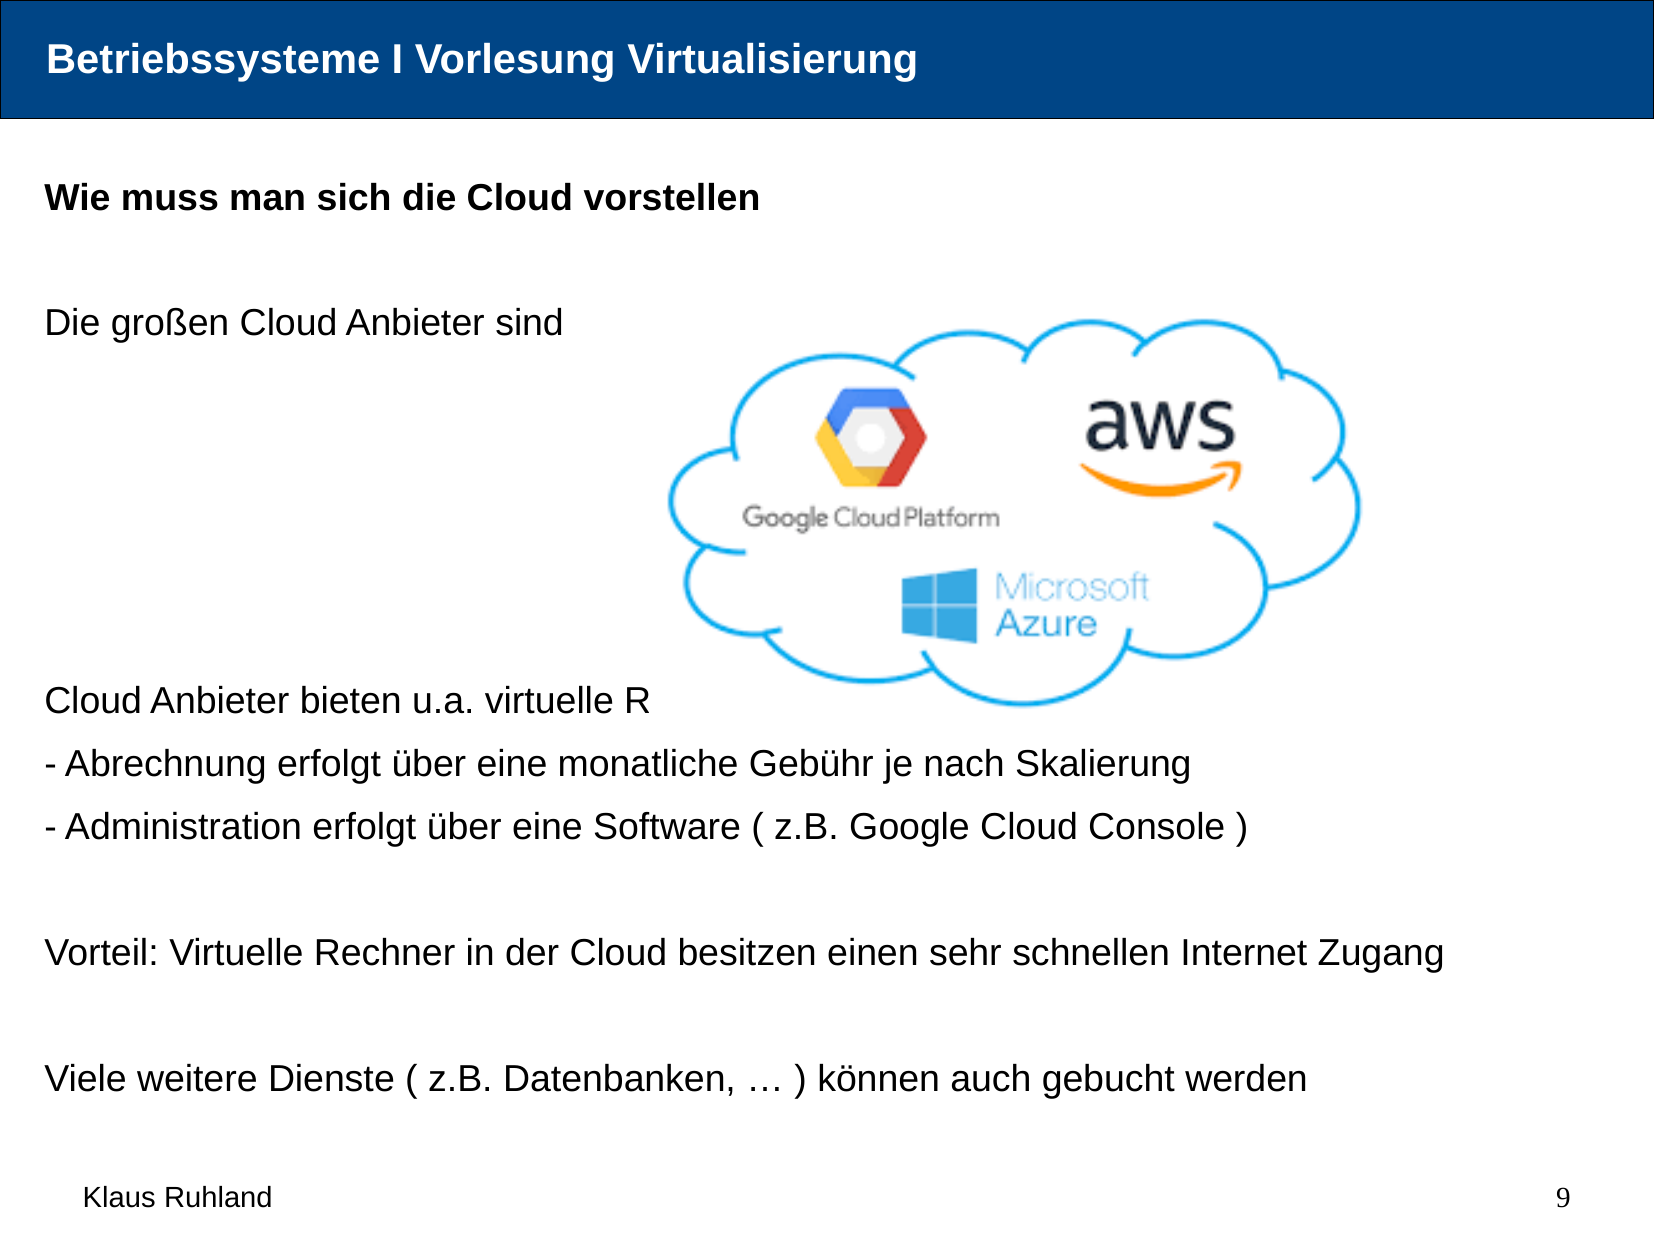

Wie muss man sich die Cloud vorstellen
Die großen Cloud Anbieter sind
Cloud Anbieter bieten u.a. virtuelle Rechner an
- Abrechnung erfolgt über eine monatliche Gebühr je nach Skalierung
- Administration erfolgt über eine Software ( z.B. Google Cloud Console )
Vorteil: Virtuelle Rechner in der Cloud besitzen einen sehr schnellen Internet Zugang
Viele weitere Dienste ( z.B. Datenbanken, … ) können auch gebucht werden
9